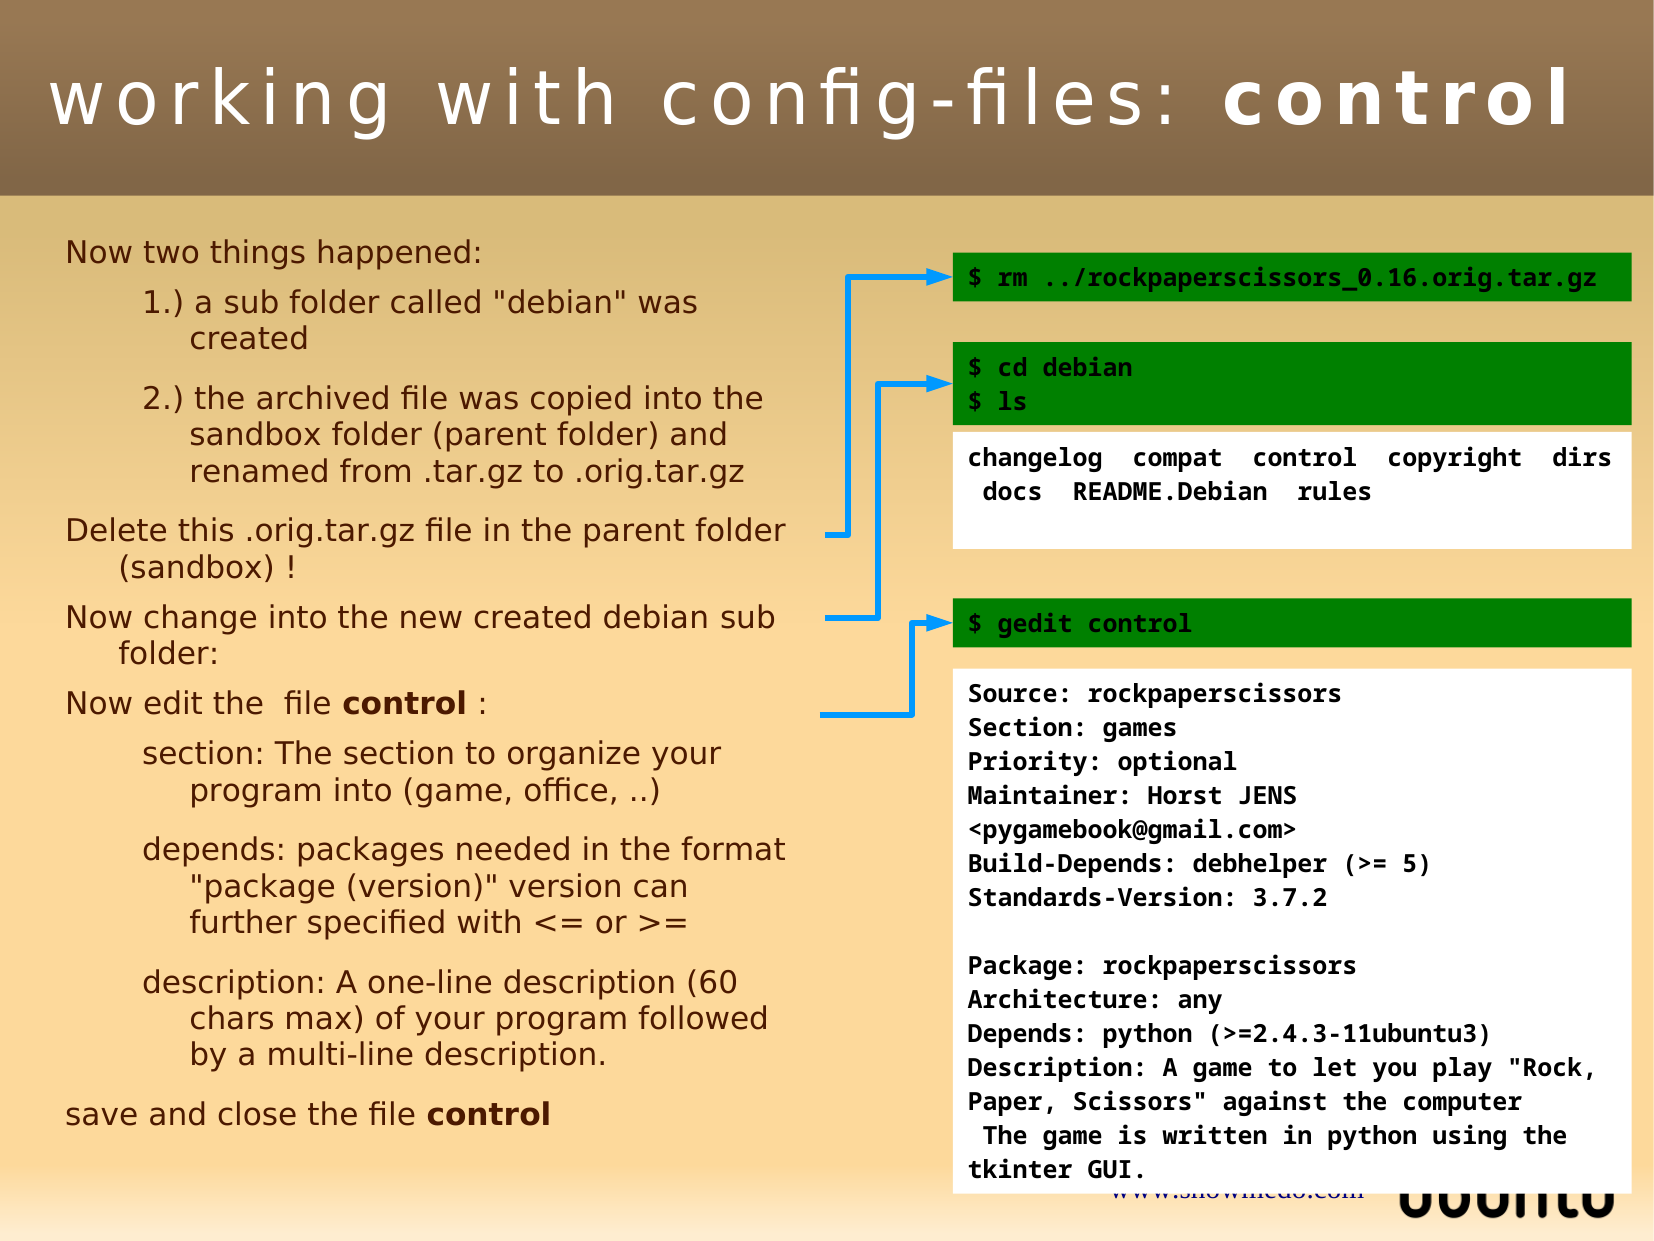

# working with config-files: control
Now two things happened:
1.) a sub folder called "debian" was created
2.) the archived file was copied into the sandbox folder (parent folder) and renamed from .tar.gz to .orig.tar.gz
Delete this .orig.tar.gz file in the parent folder (sandbox) !
Now change into the new created debian sub folder:
Now edit the file control :
section: The section to organize your program into (game, office, ..)
depends: packages needed in the format "package (version)" version can further specified with <= or >=
description: A one-line description (60 chars max) of your program followed by a multi-line description.
save and close the file control
$ rm ../rockpaperscissors_0.16.orig.tar.gz
$ cd debian
$ ls
changelog compat control copyright dirs docs README.Debian rules
$ gedit control
Source: rockpaperscissors
Section: games
Priority: optional
Maintainer: Horst JENS <pygamebook@gmail.com>
Build-Depends: debhelper (>= 5)
Standards-Version: 3.7.2
Package: rockpaperscissors
Architecture: any
Depends: python (>=2.4.3-11ubuntu3)
Description: A game to let you play "Rock, Paper, Scissors" against the computer
 The game is written in python using the tkinter GUI.